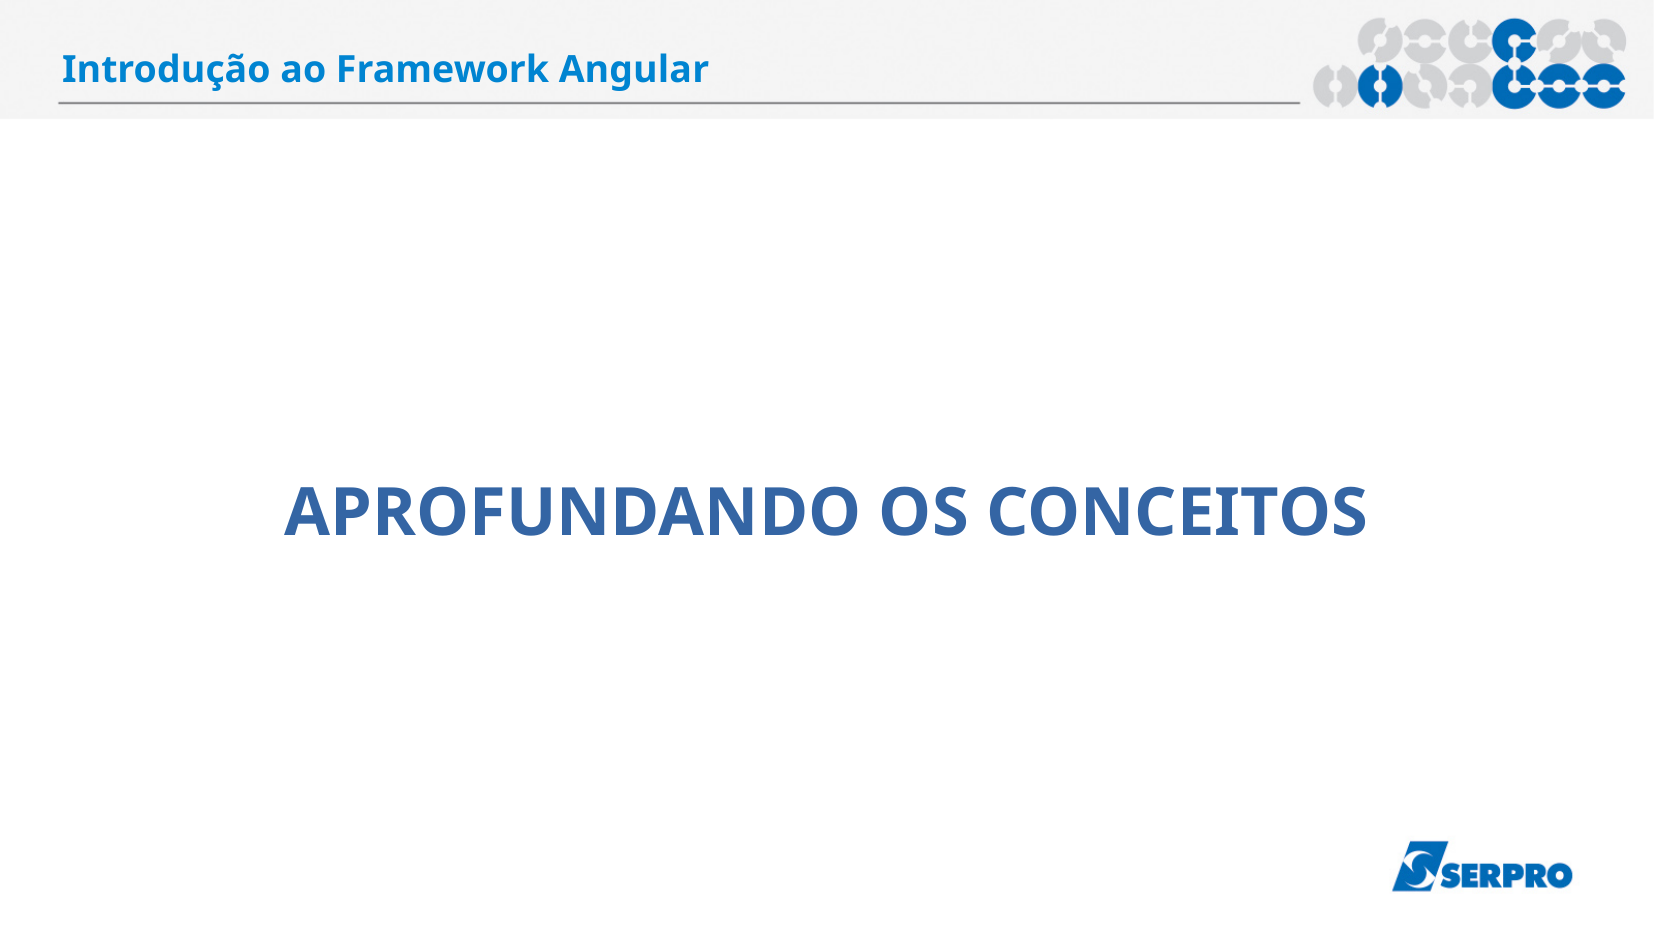

Introdução ao Framework Angular
APROFUNDANDO OS CONCEITOS